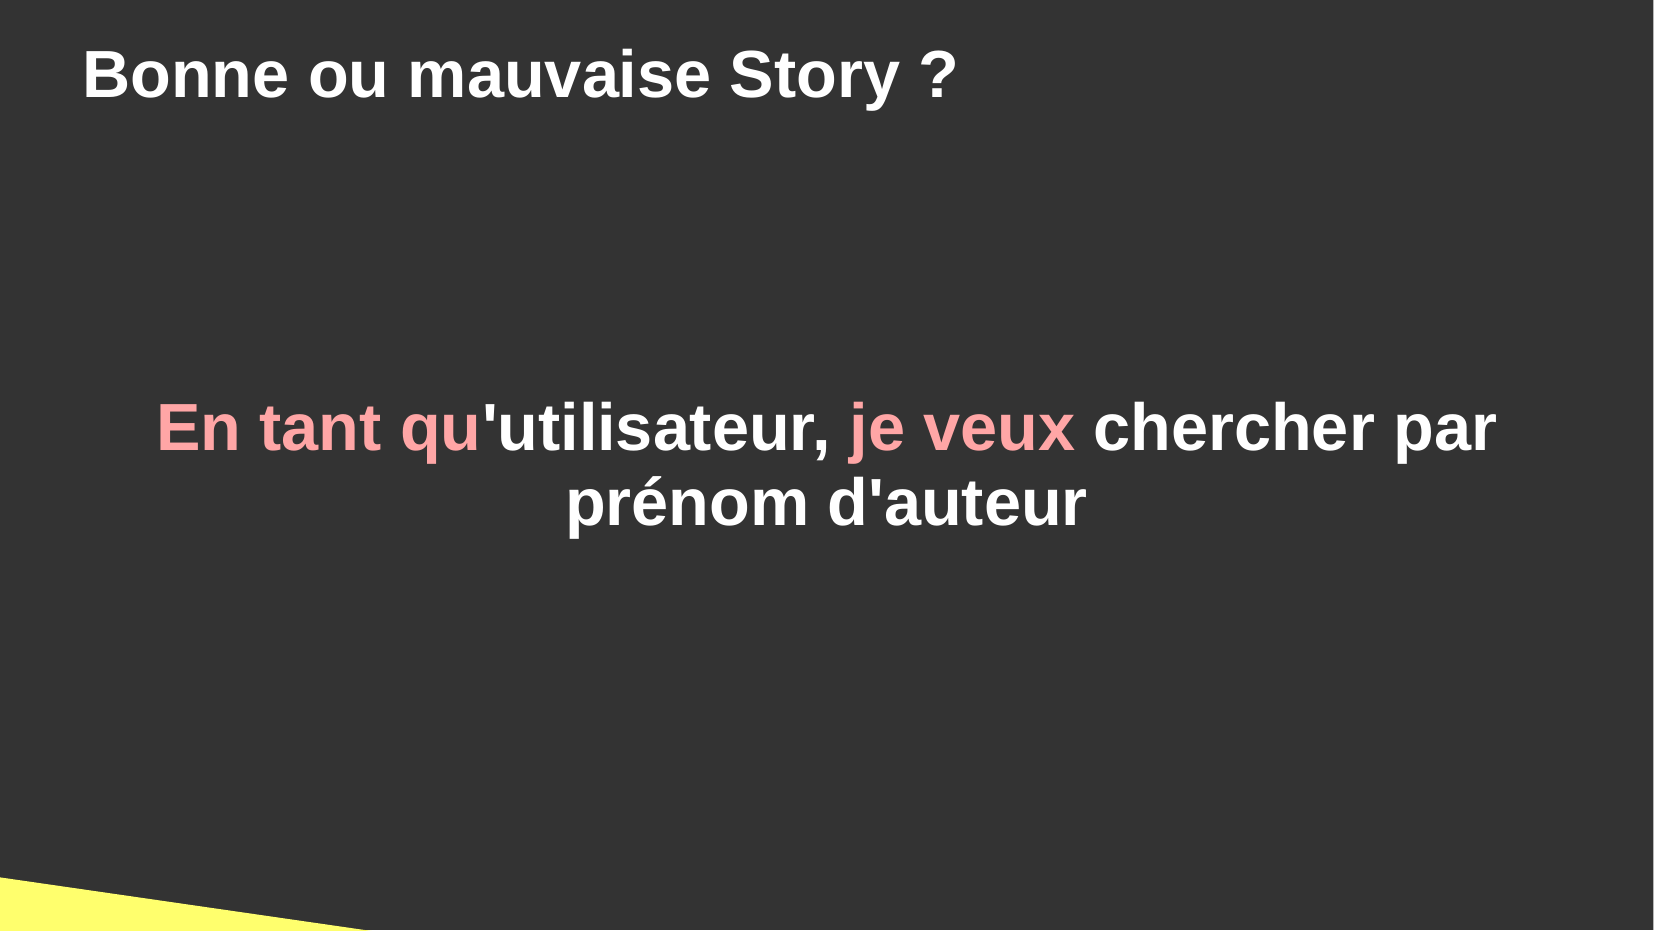

# Bonne ou mauvaise Story ?
En tant qu'utilisateur, je veux chercher par prénom d'auteur